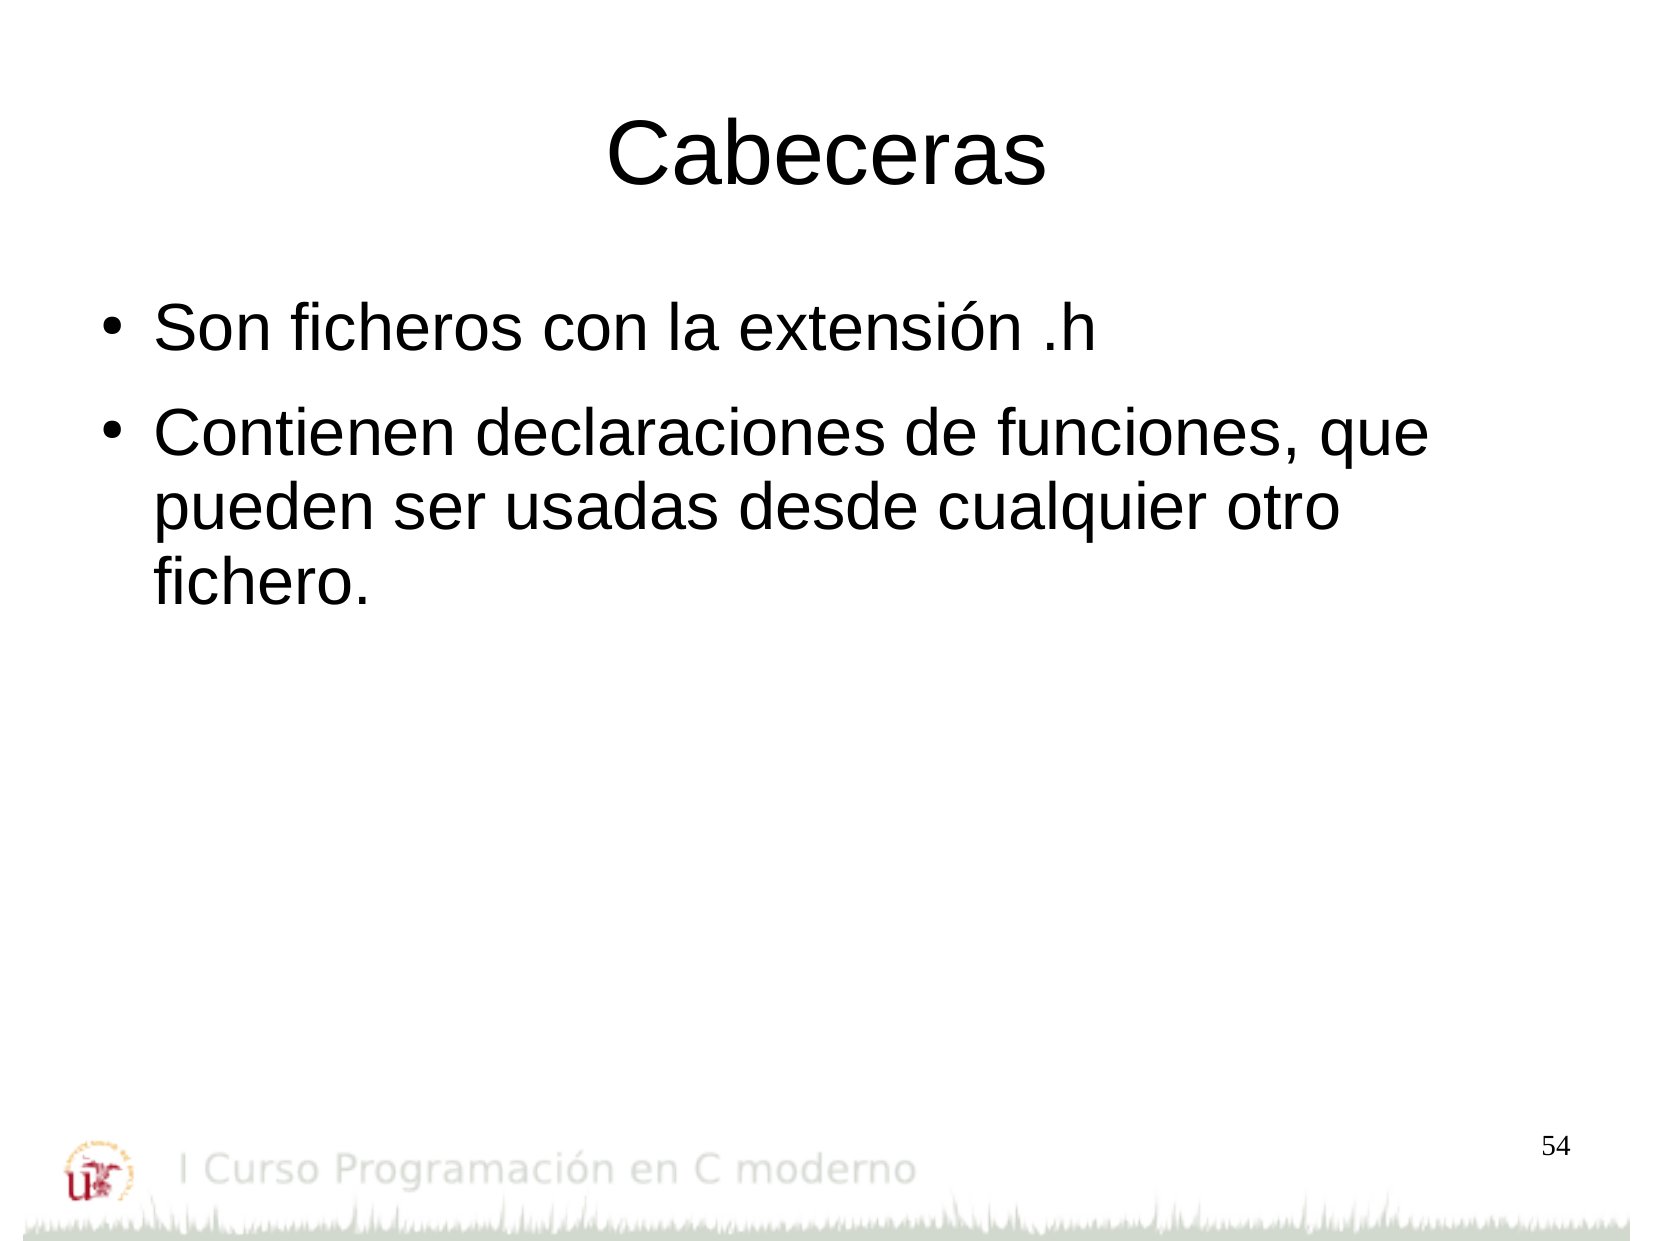

# Cabeceras
Son ficheros con la extensión .h
Contienen declaraciones de funciones, que pueden ser usadas desde cualquier otro fichero.
54